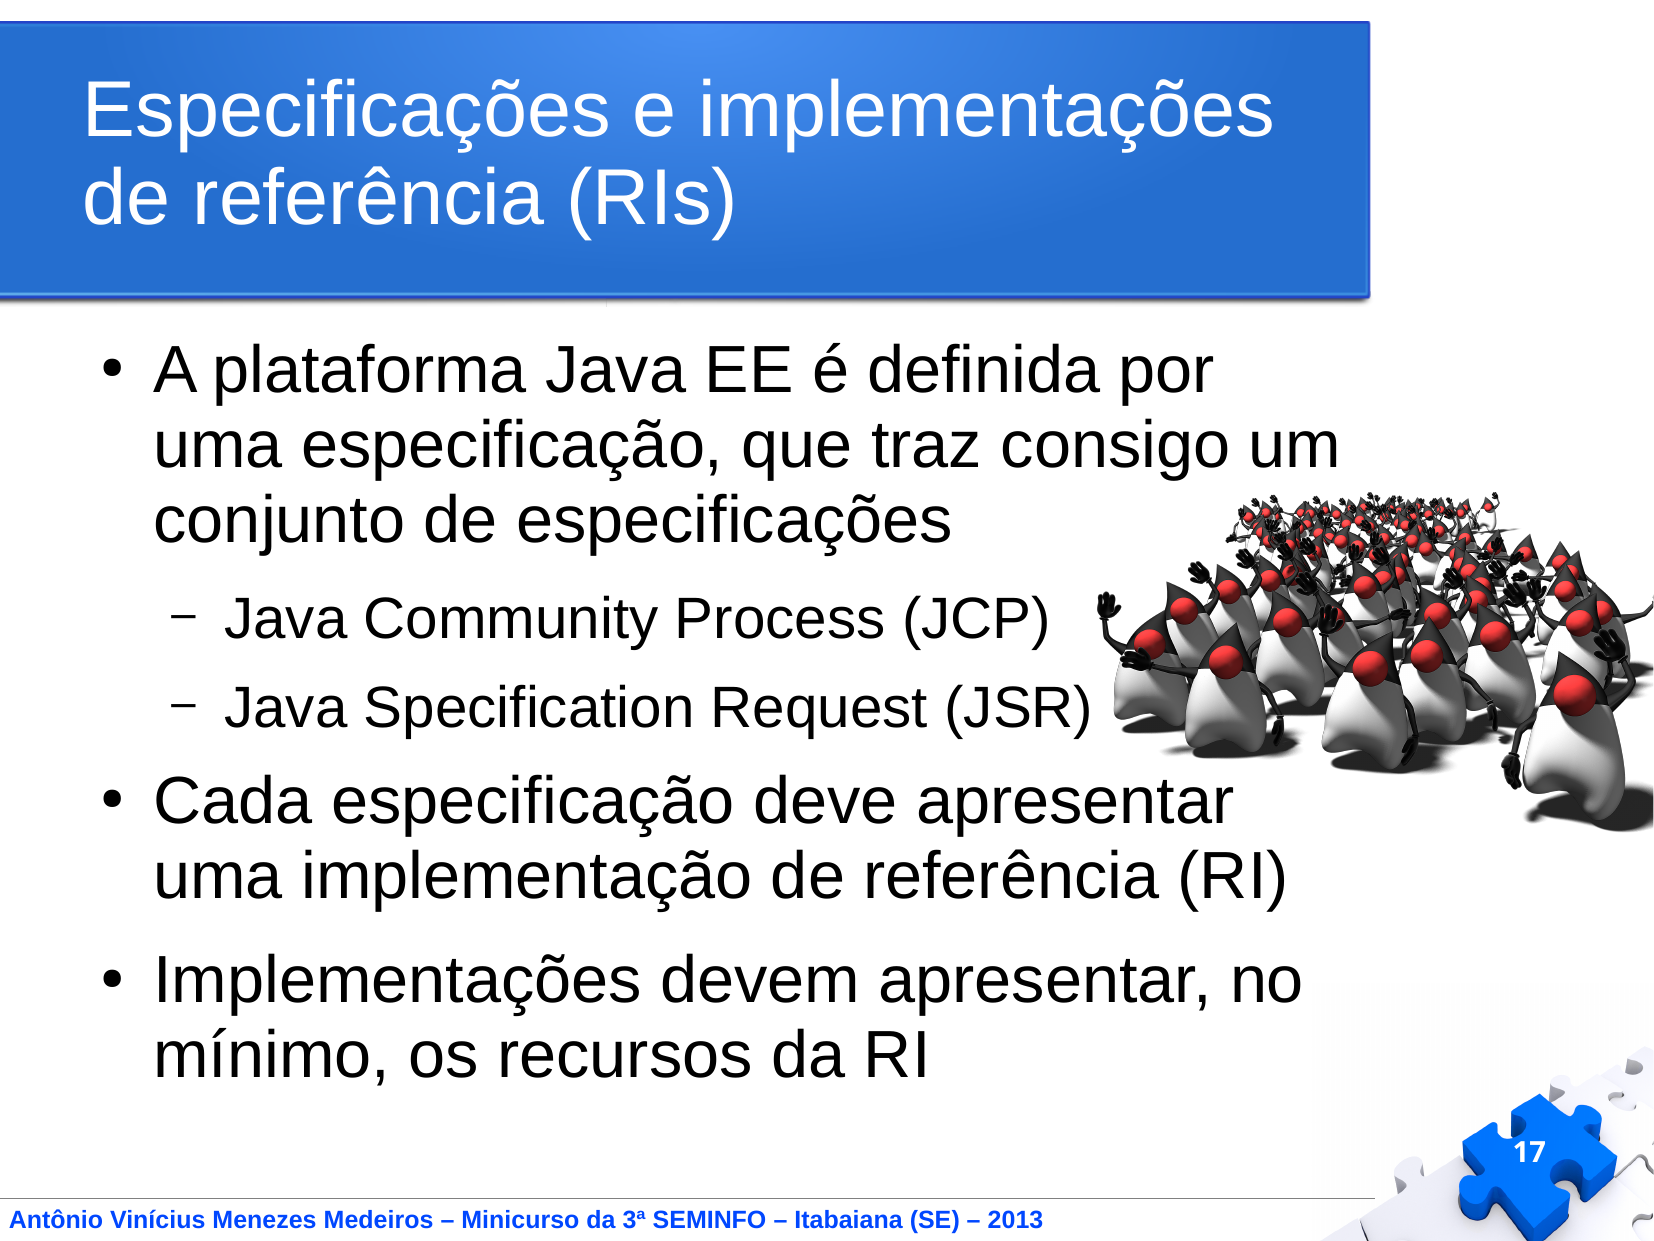

# Especificações e implementações de referência (RIs)
A plataforma Java EE é definida por uma especificação, que traz consigo um conjunto de especificações
Java Community Process (JCP)
Java Specification Request (JSR)
Cada especificação deve apresentar uma implementação de referência (RI)
Implementações devem apresentar, no mínimo, os recursos da RI
17